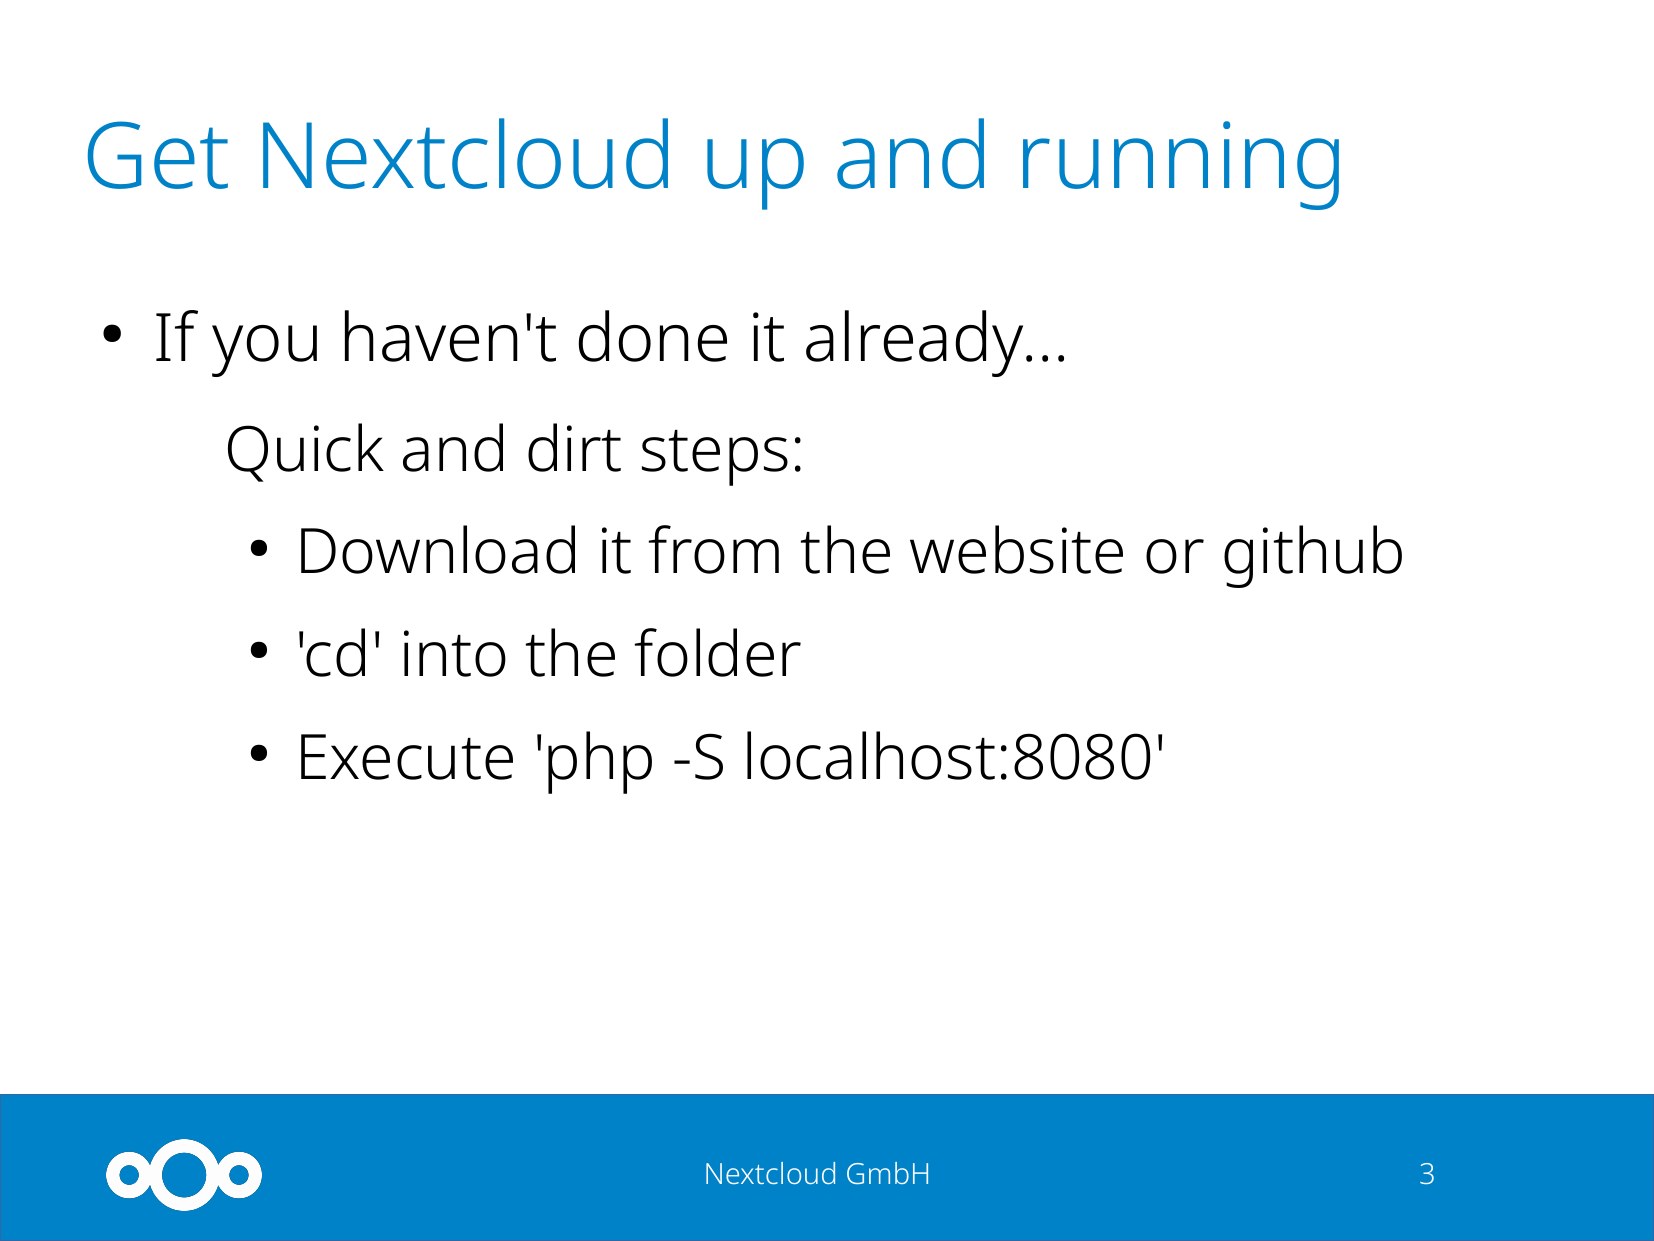

# Get Nextcloud up and running
If you haven't done it already...
Quick and dirt steps:
Download it from the website or github
'cd' into the folder
Execute 'php -S localhost:8080'
© struktur AG
3